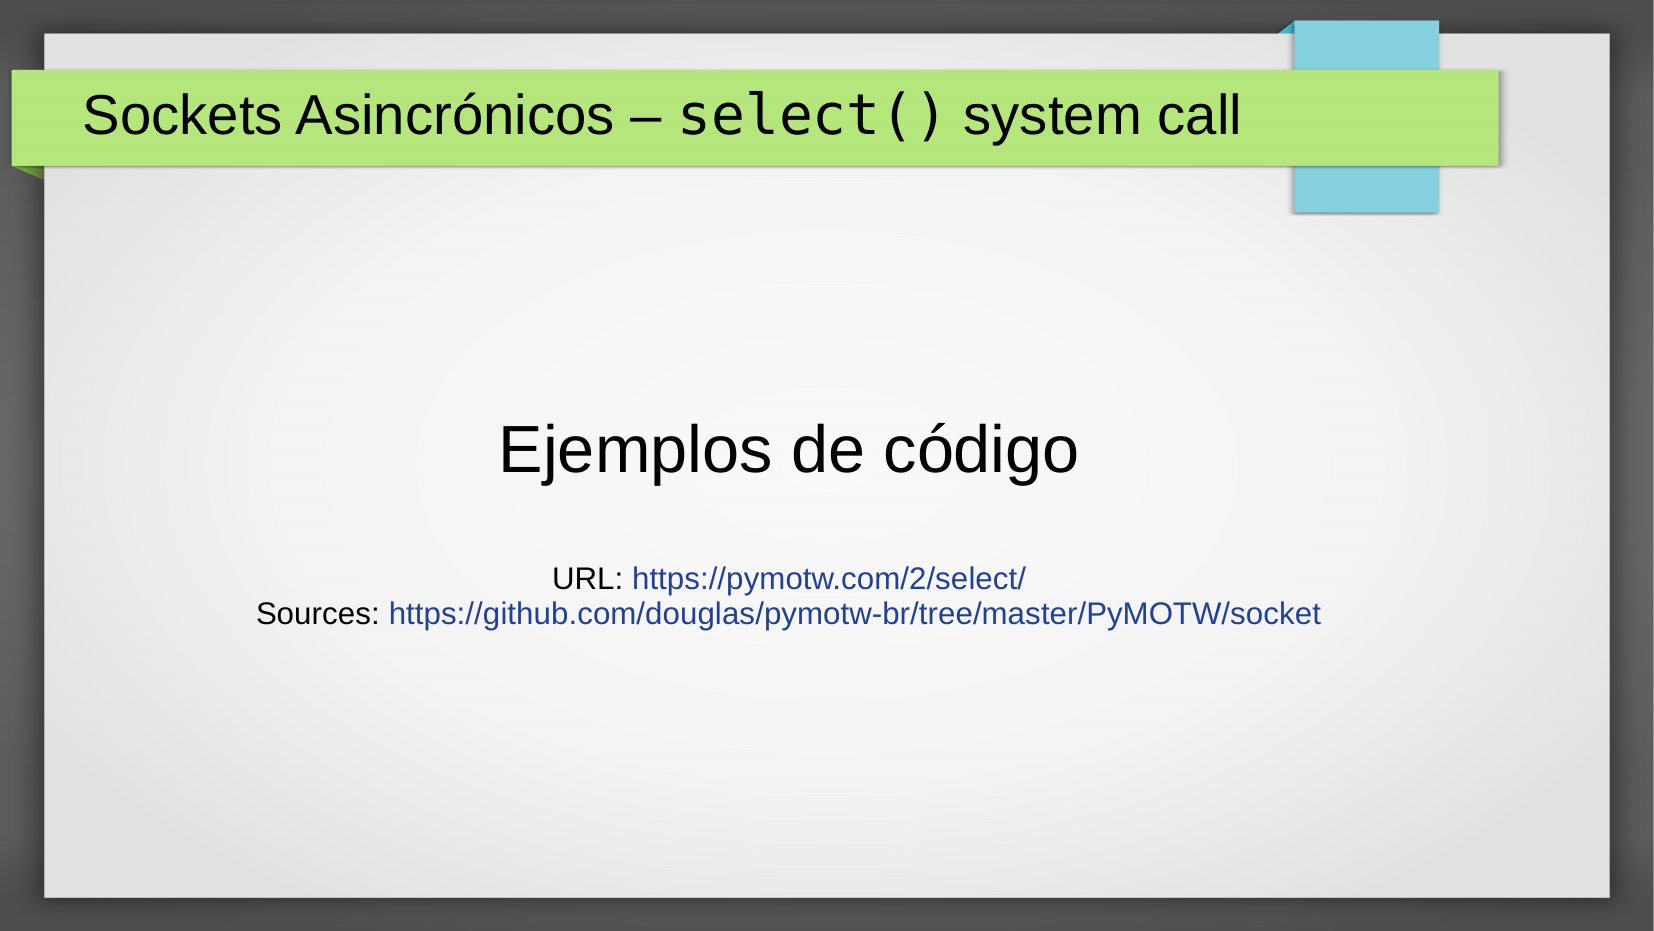

# Sockets Asincrónicos – select() system call
Ejemplos de código
URL: https://pymotw.com/2/select/
Sources: https://github.com/douglas/pymotw-br/tree/master/PyMOTW/socket